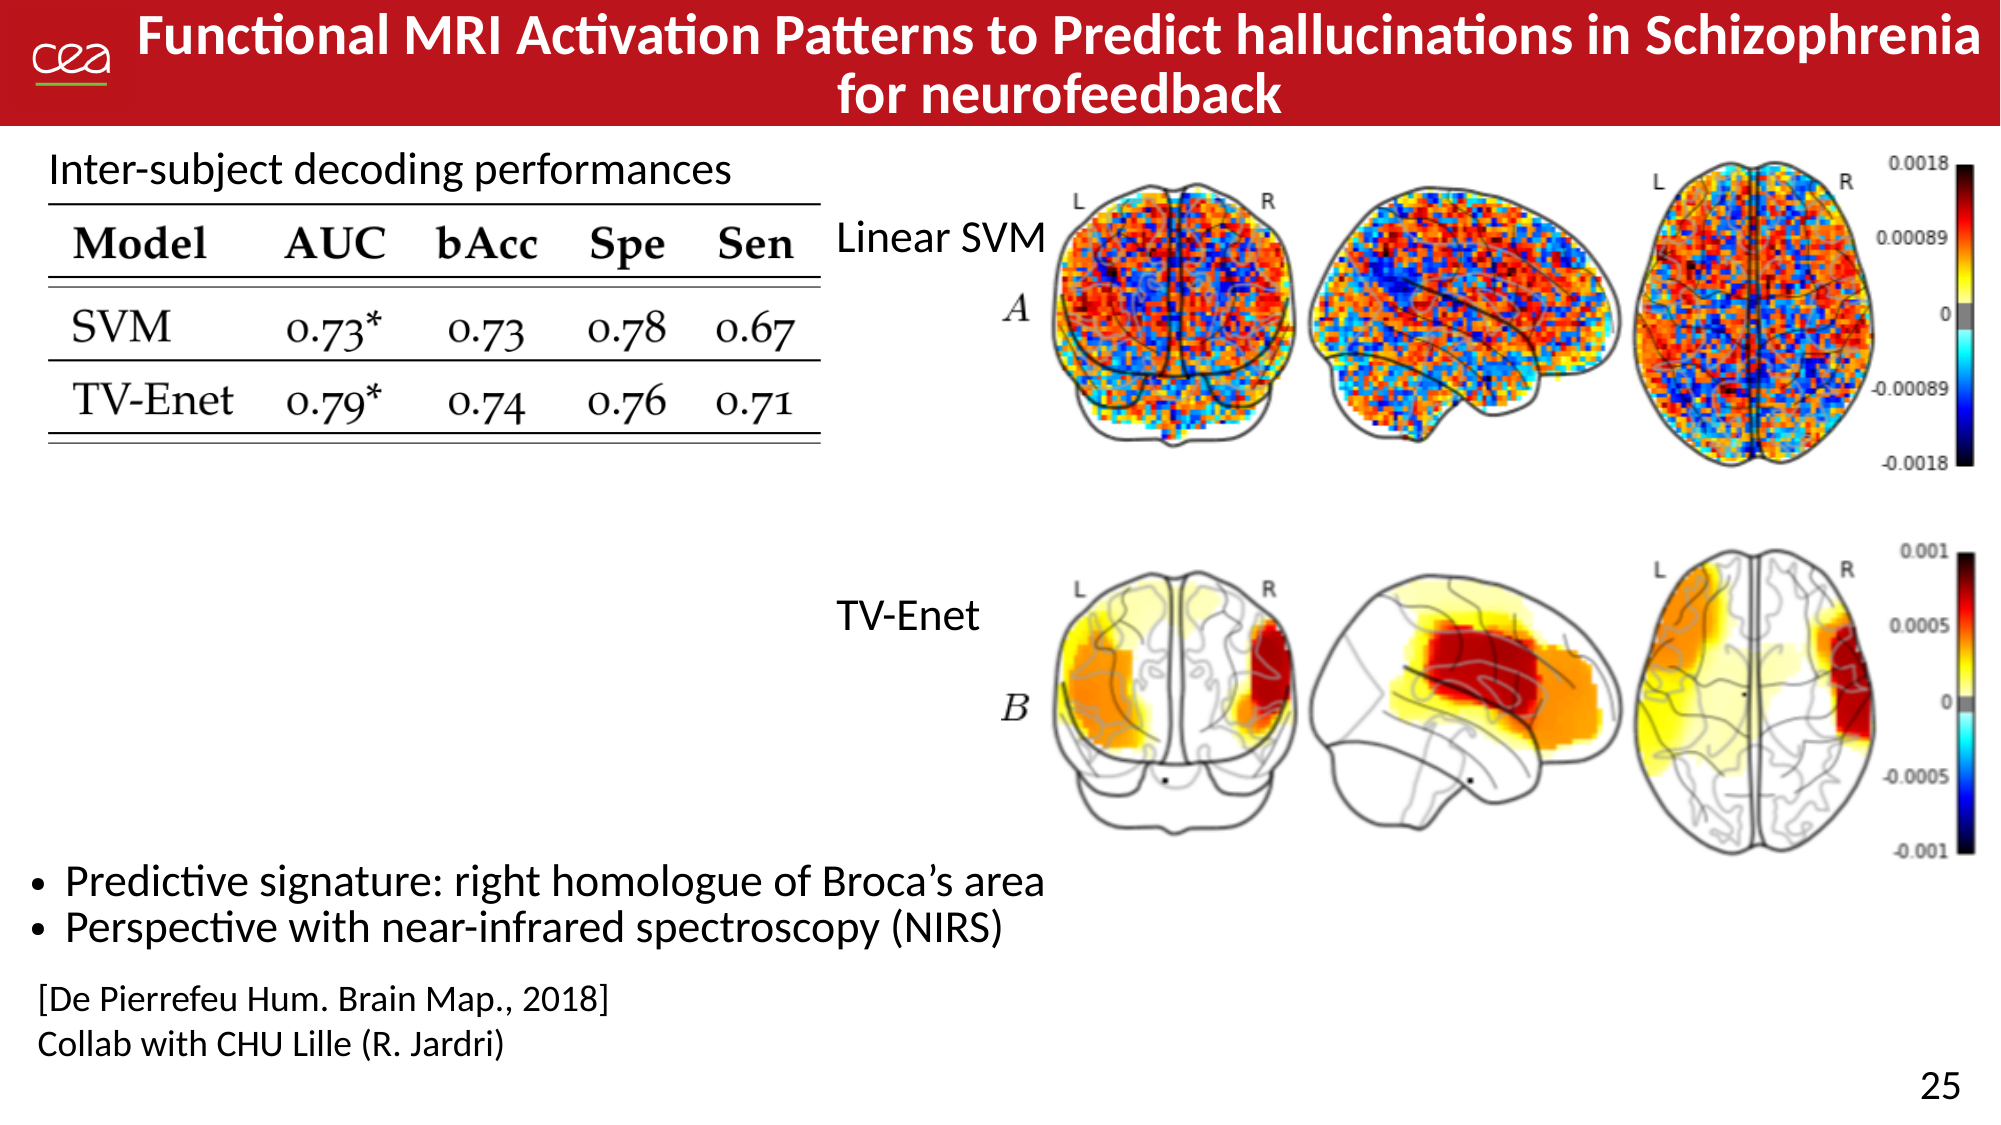

# Functional MRI Activation Patterns to Predict hallucinations in Schizophrenia for neurofeedback
Inter-subject decoding performances
Linear SVM
TV-Enet
Predictive signature: right homologue of Broca’s area
Perspective with near-infrared spectroscopy (NIRS)
[De Pierrefeu Hum. Brain Map., 2018]
Collab with CHU Lille (R. Jardri)